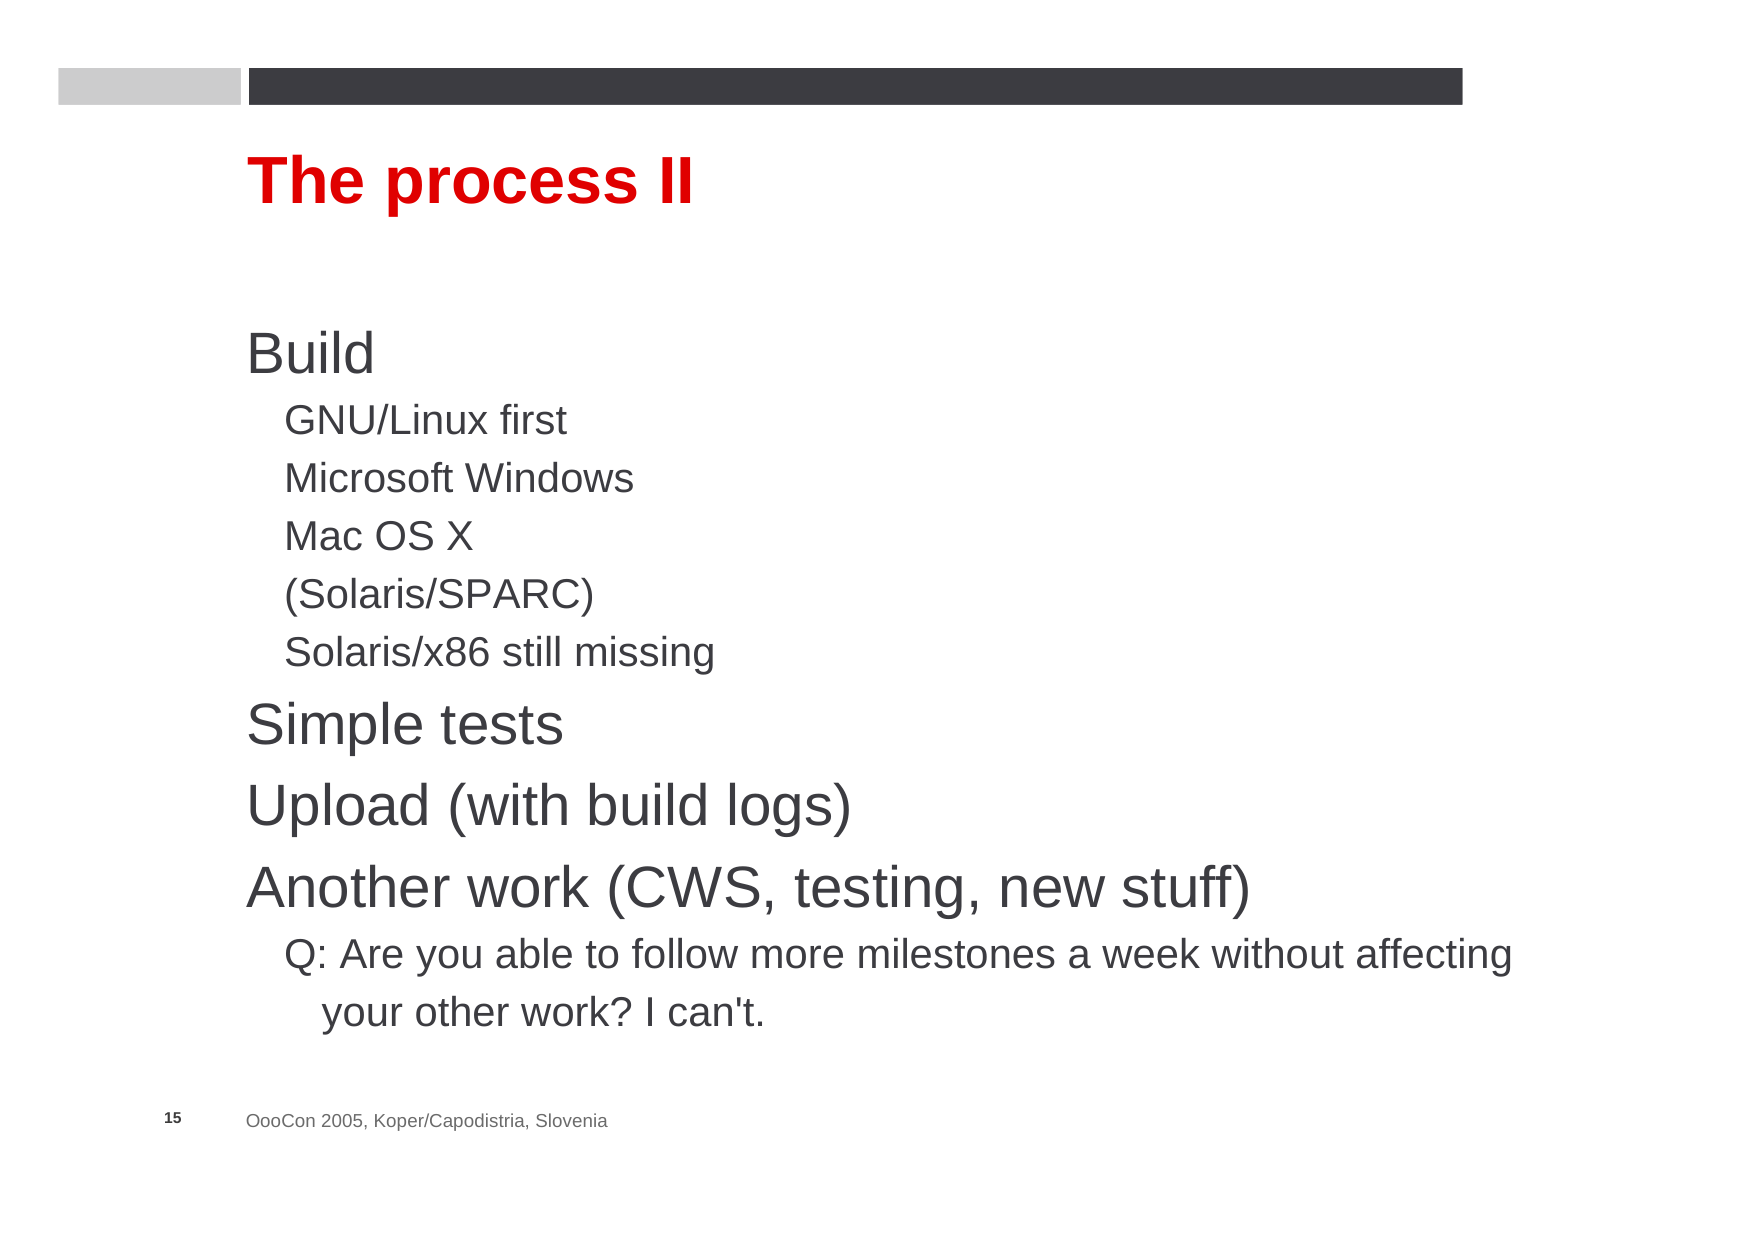

# The process II
Build
GNU/Linux first
Microsoft Windows
Mac OS X
(Solaris/SPARC)
Solaris/x86 still missing
Simple tests
Upload (with build logs)
Another work (CWS, testing, new stuff)
Q: Are you able to follow more milestones a week without affecting your other work? I can't.